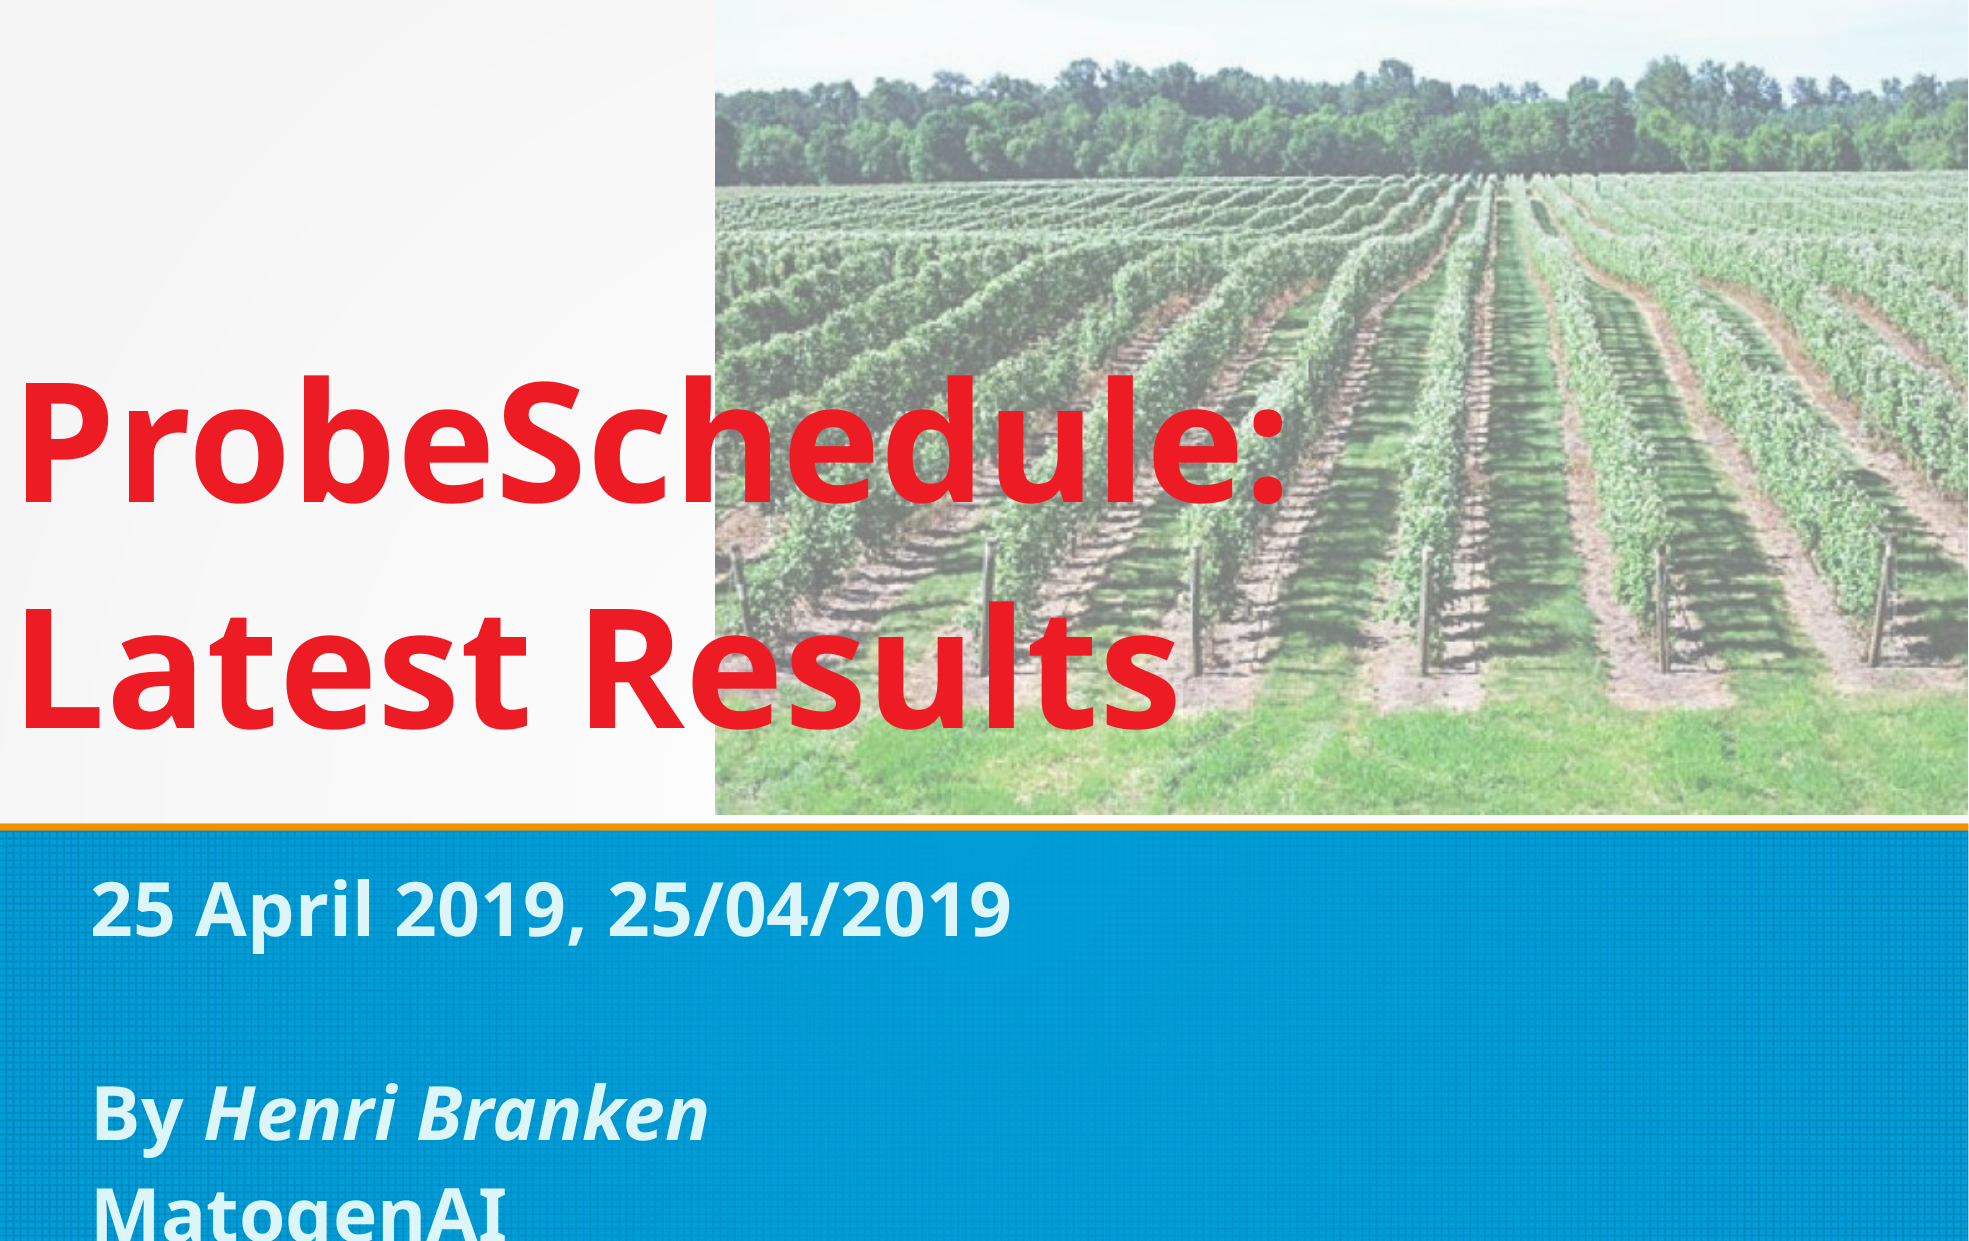

# ProbeSchedule: Latest Results
25 April 2019, 25/04/2019
By Henri Branken
MatogenAI